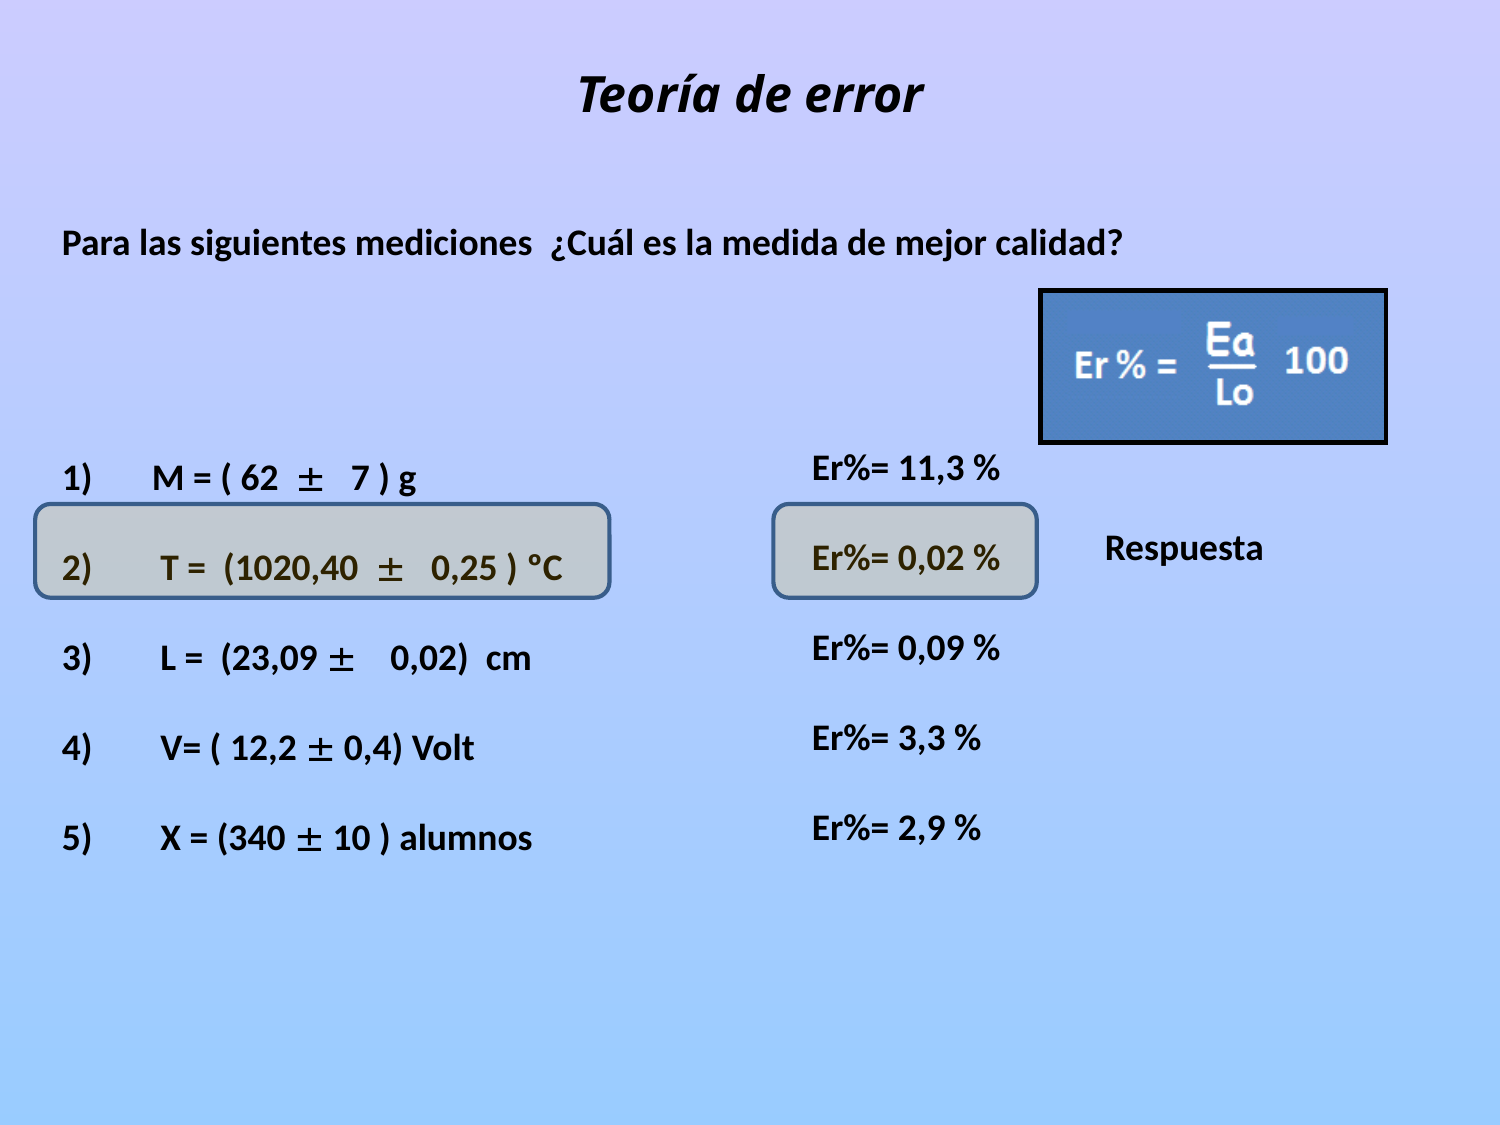

# Teoría de error
Para las siguientes mediciones ¿Cuál es la medida de mejor calidad?
Er%= 11,3 %
Er%= 0,02 %
Er%= 0,09 %
Er%= 3,3 %
Er%= 2,9 %
1) M = ( 62  7 ) g
2) T = (1020,40  0,25 ) ºC
3) L = (23,09  0,02) cm
4) V= ( 12,2  0,4) Volt
5) X = (340  10 ) alumnos
Respuesta